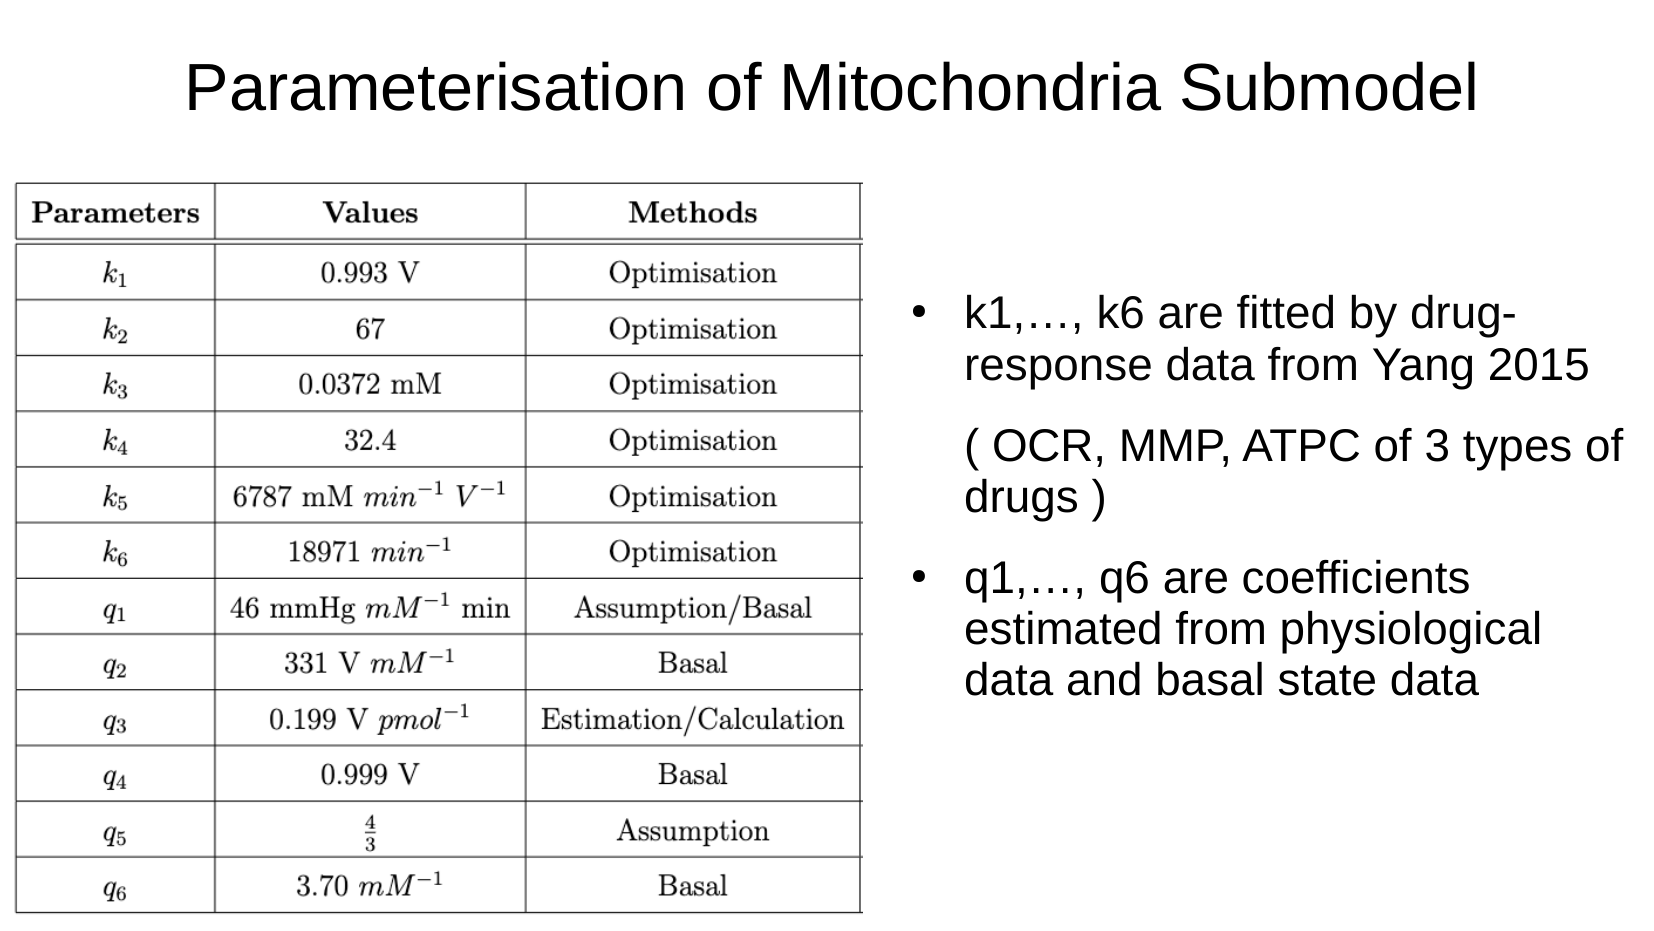

# Parameterisation of Mitochondria Submodel
k1,…, k6 are fitted by drug-response data from Yang 2015
( OCR, MMP, ATPC of 3 types of drugs )
q1,…, q6 are coefficients estimated from physiological data and basal state data